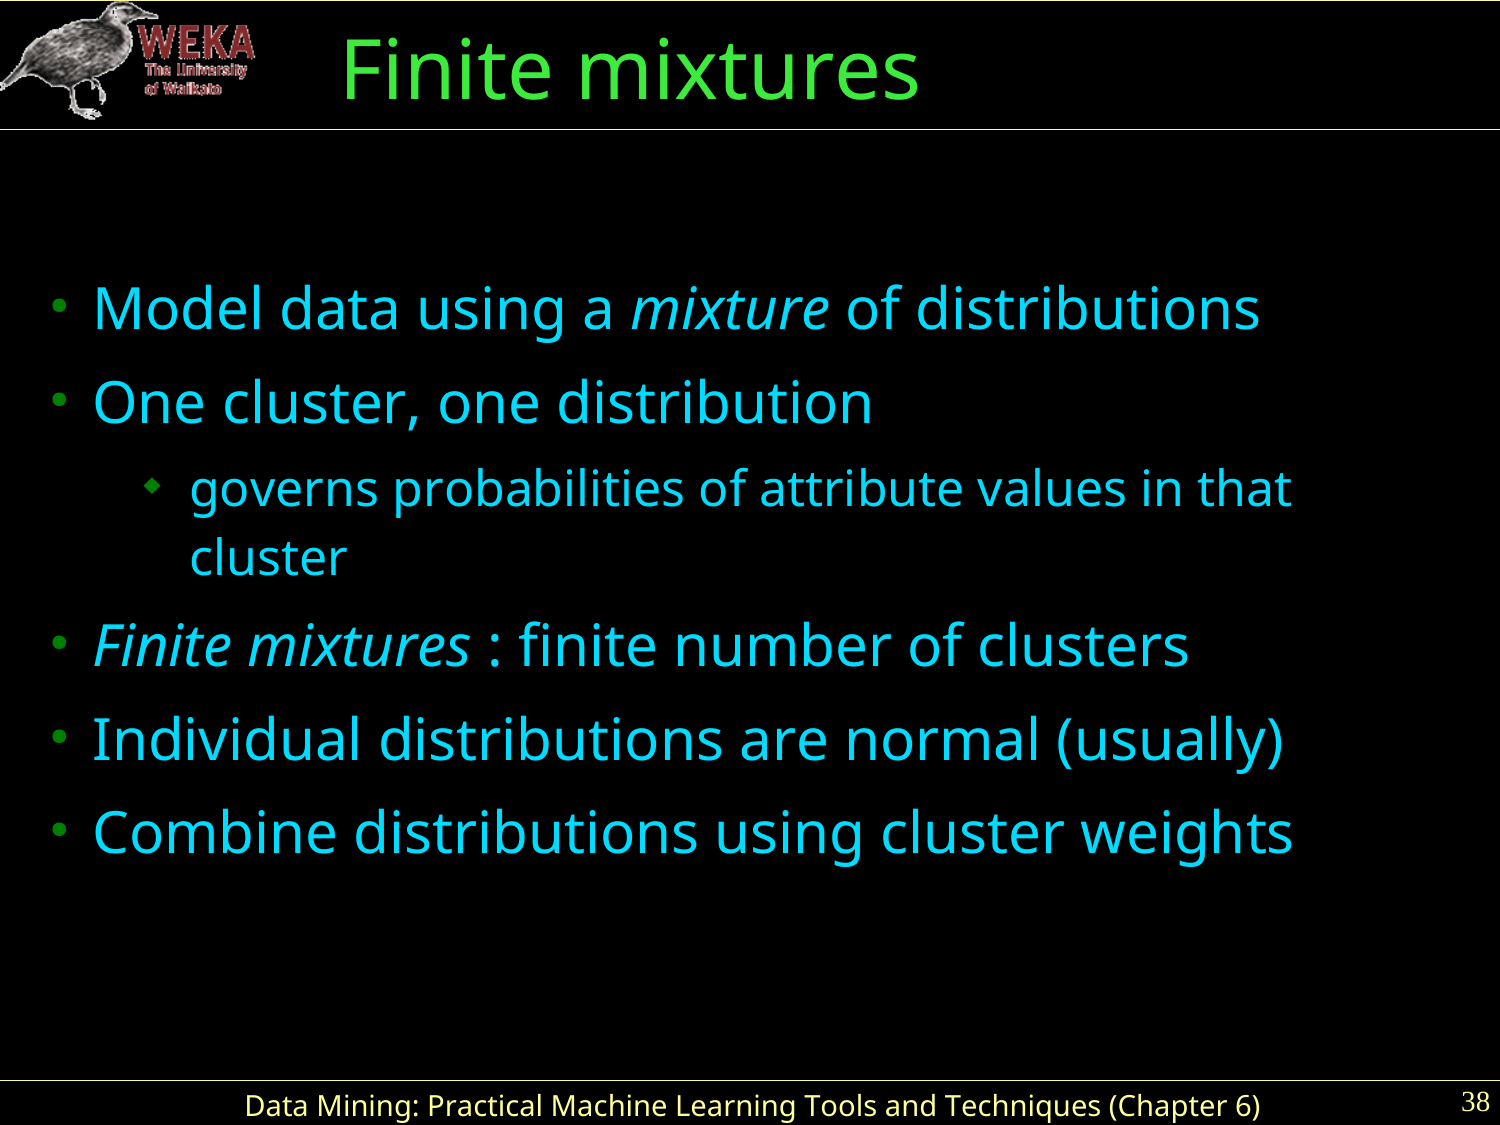

# Finite mixtures
Model data using a mixture of distributions
One cluster, one distribution
governs probabilities of attribute values in that cluster
Finite mixtures : finite number of clusters
Individual distributions are normal (usually)
Combine distributions using cluster weights
Data Mining: Practical Machine Learning Tools and Techniques (Chapter 6)
38